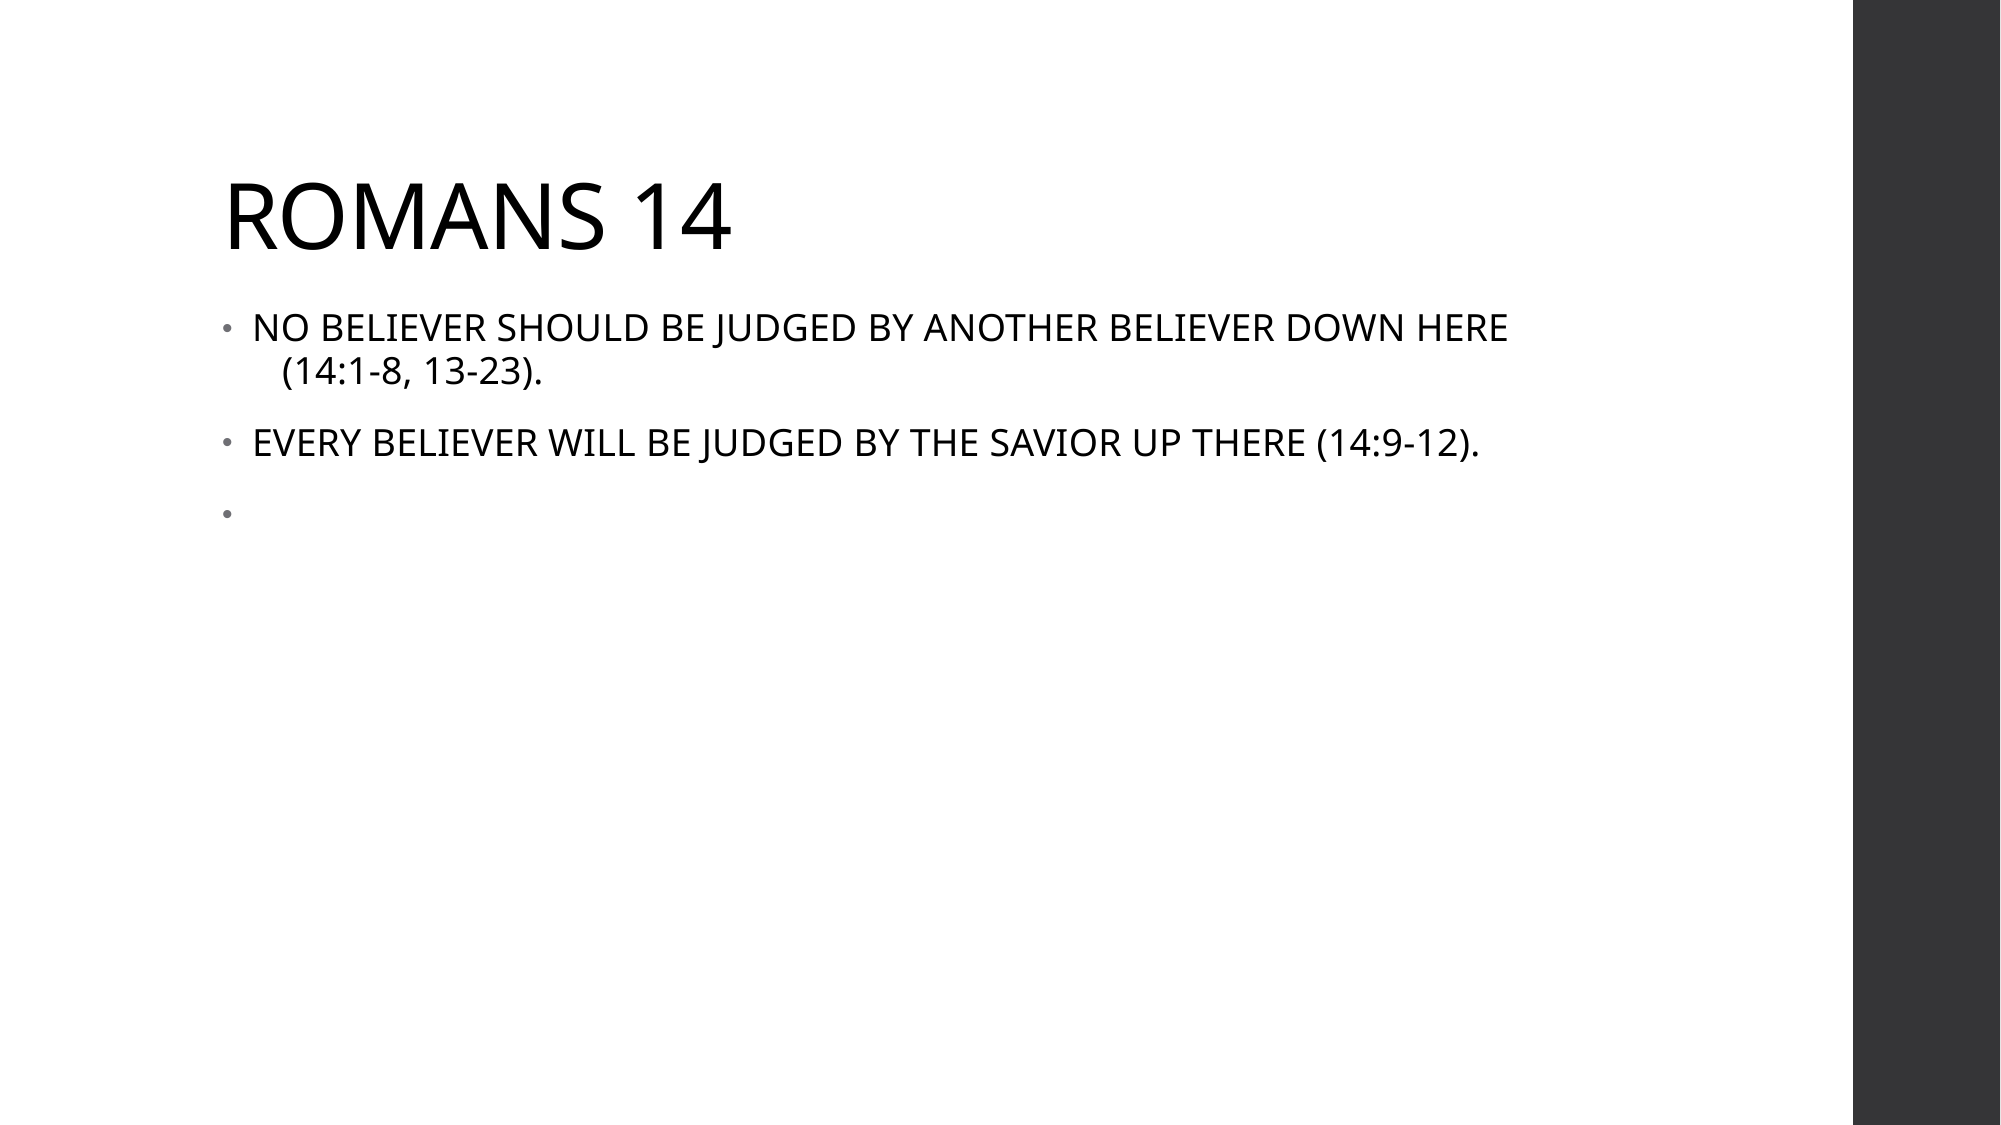

# ROMANS 14
NO BELIEVER SHOULD BE JUDGED BY ANOTHER BELIEVER DOWN HERE (14:1-8, 13-23).
EVERY BELIEVER WILL BE JUDGED BY THE SAVIOR UP THERE (14:9-12).